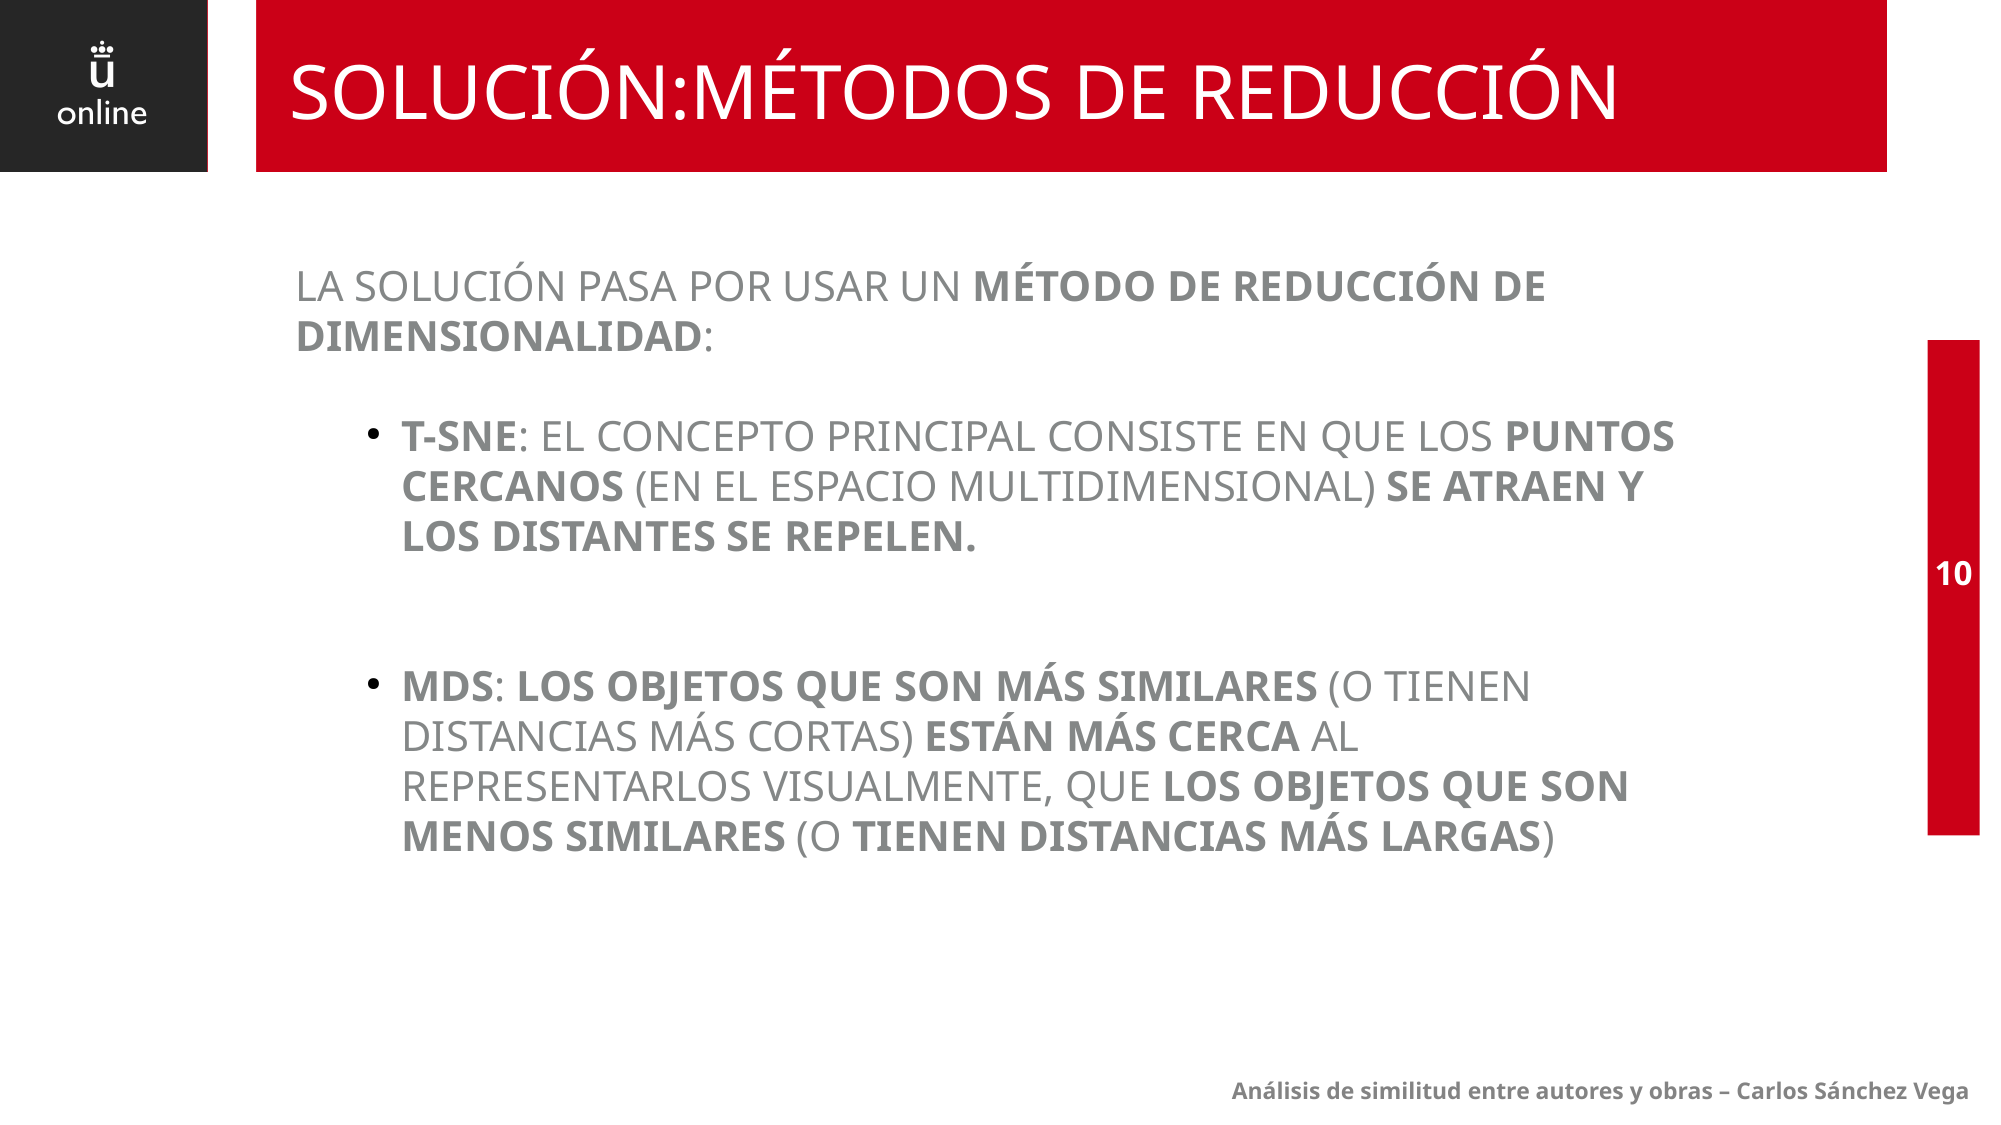

# SOLUCIÓN:MÉTODOS DE REDUCCIÓN
LA SOLUCIÓN PASA POR USAR UN MÉTODO DE REDUCCIÓN DE DIMENSIONALIDAD:
T-SNE: El concepto principal consiste en que los puntos cercanos (en el espacio multidimensional) se atraen y los distantes se repelen.
MDS: LOS objetos que son más similares (o tienen distancias más cortas) están más cerca al representarlos visualmente, que los objetos que son menos similares (o tienen distancias más largas)
Análisis de similitud entre autores y obras – Carlos Sánchez Vega